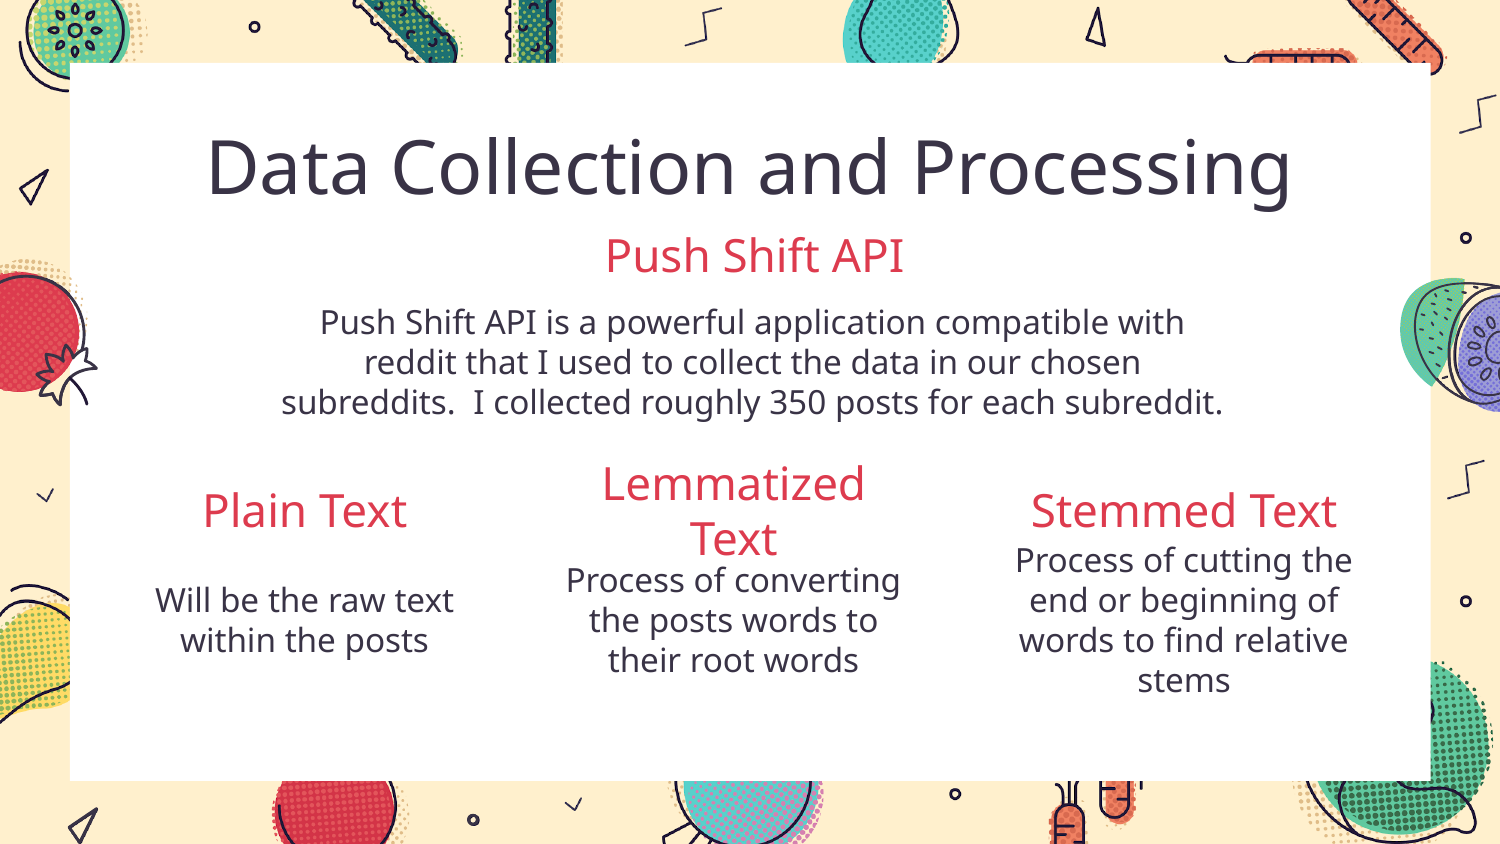

# Data Collection and Processing
Push Shift API
Push Shift API is a powerful application compatible with reddit that I used to collect the data in our chosen subreddits. I collected roughly 350 posts for each subreddit.
Plain Text
Lemmatized Text
Stemmed Text
Will be the raw text within the posts
Process of converting the posts words to their root words
Process of cutting the end or beginning of words to find relative stems